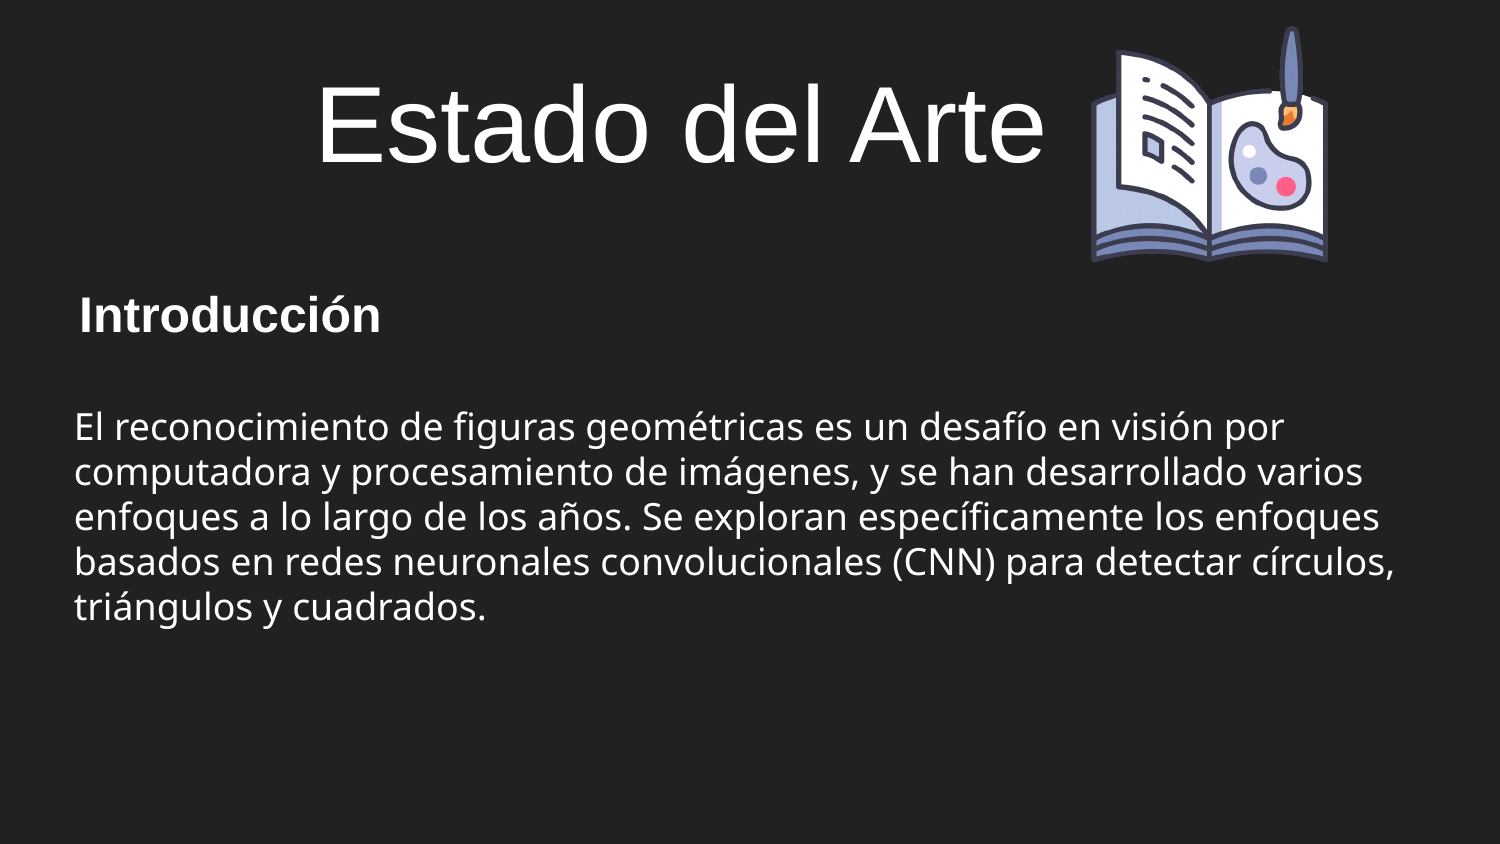

Estado del Arte
Introducción
El reconocimiento de figuras geométricas es un desafío en visión por computadora y procesamiento de imágenes, y se han desarrollado varios enfoques a lo largo de los años. Se exploran específicamente los enfoques basados en redes neuronales convolucionales (CNN) para detectar círculos, triángulos y cuadrados.